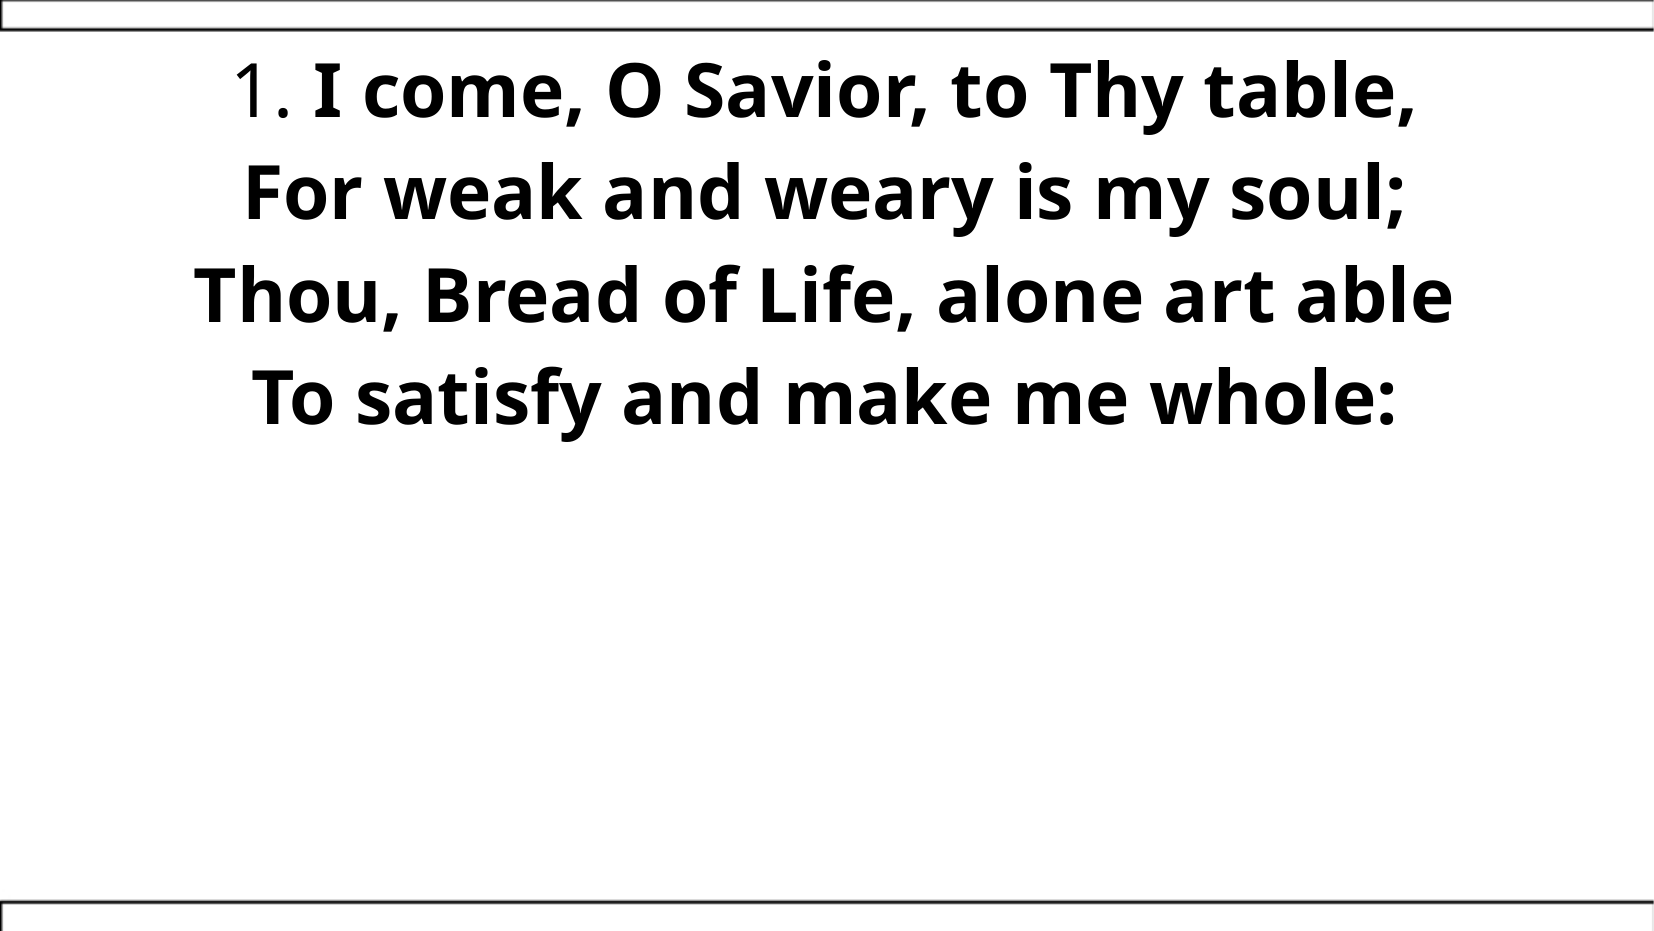

1. I come, O Savior, to Thy table,
For weak and weary is my soul;
Thou, Bread of Life, alone art able
To satisfy and make me whole: